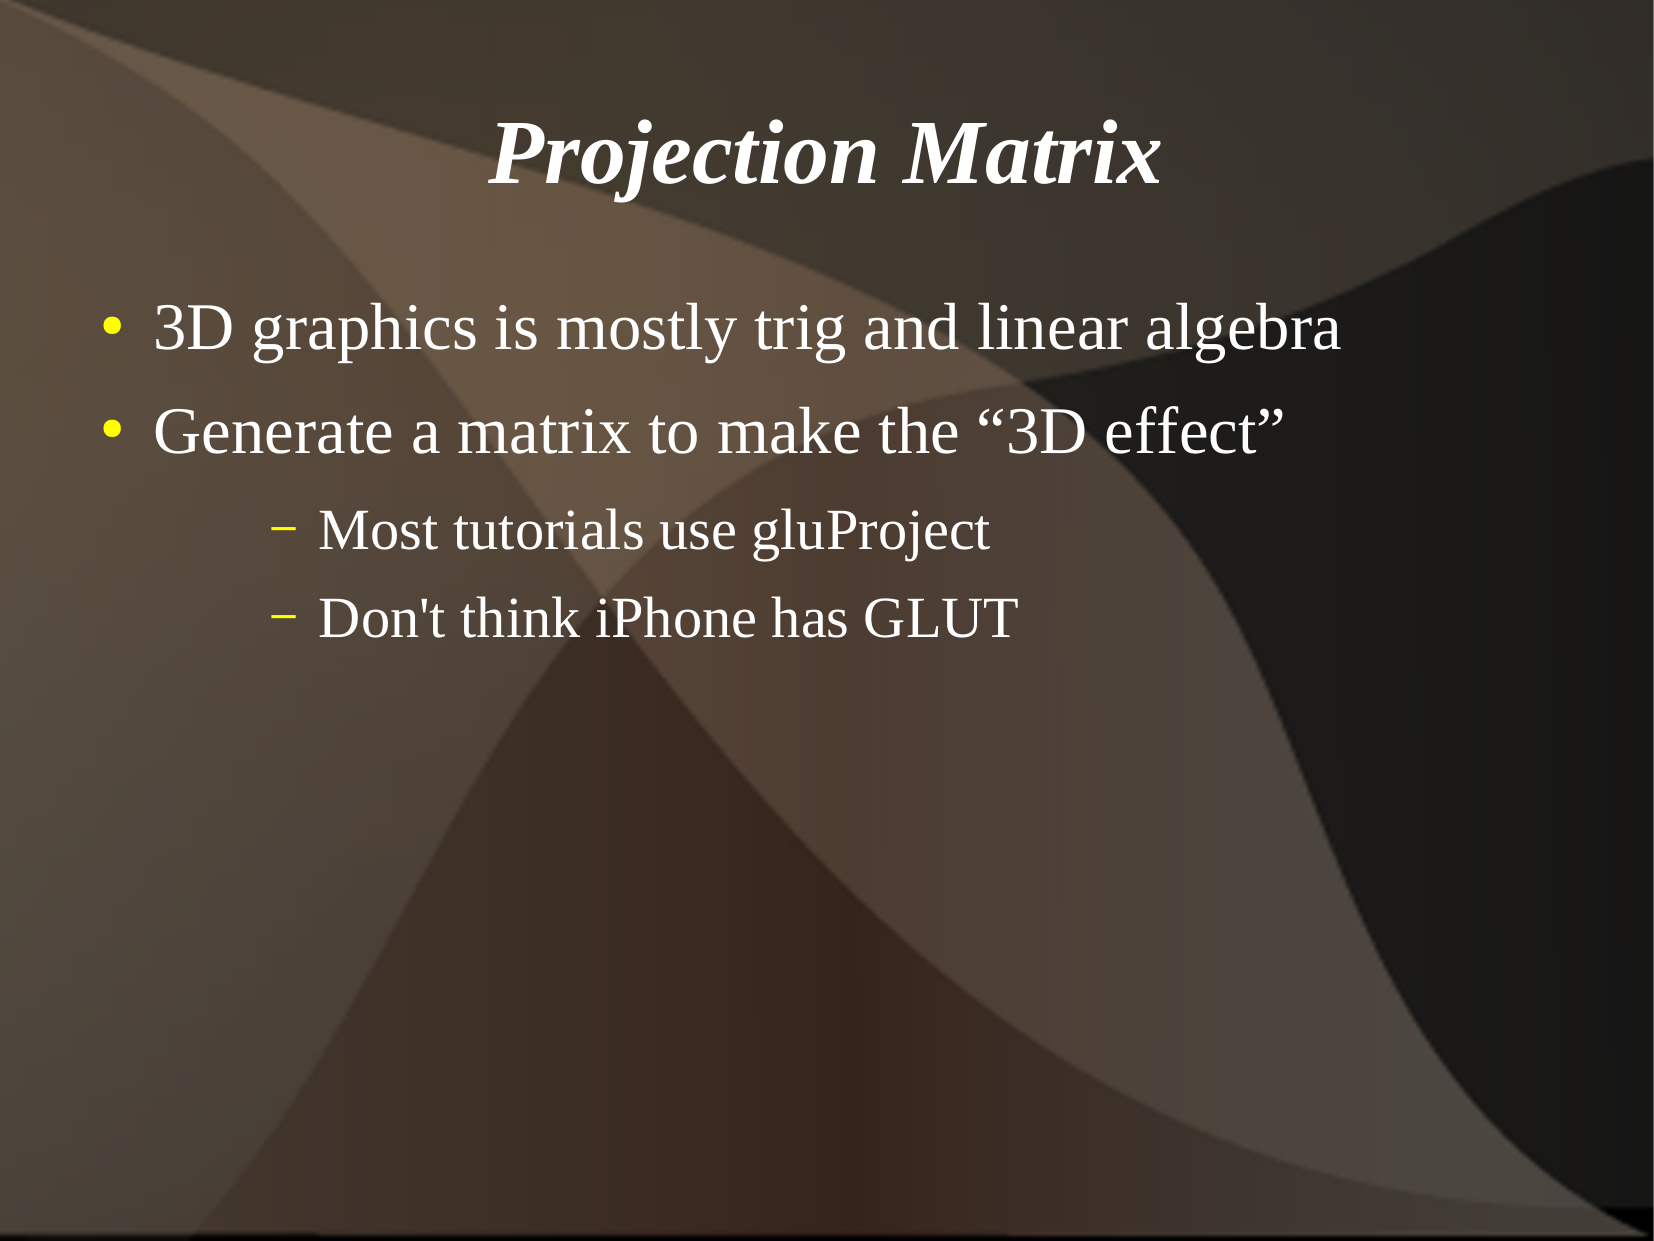

# Projection Matrix
3D graphics is mostly trig and linear algebra
Generate a matrix to make the “3D effect”
Most tutorials use gluProject
Don't think iPhone has GLUT